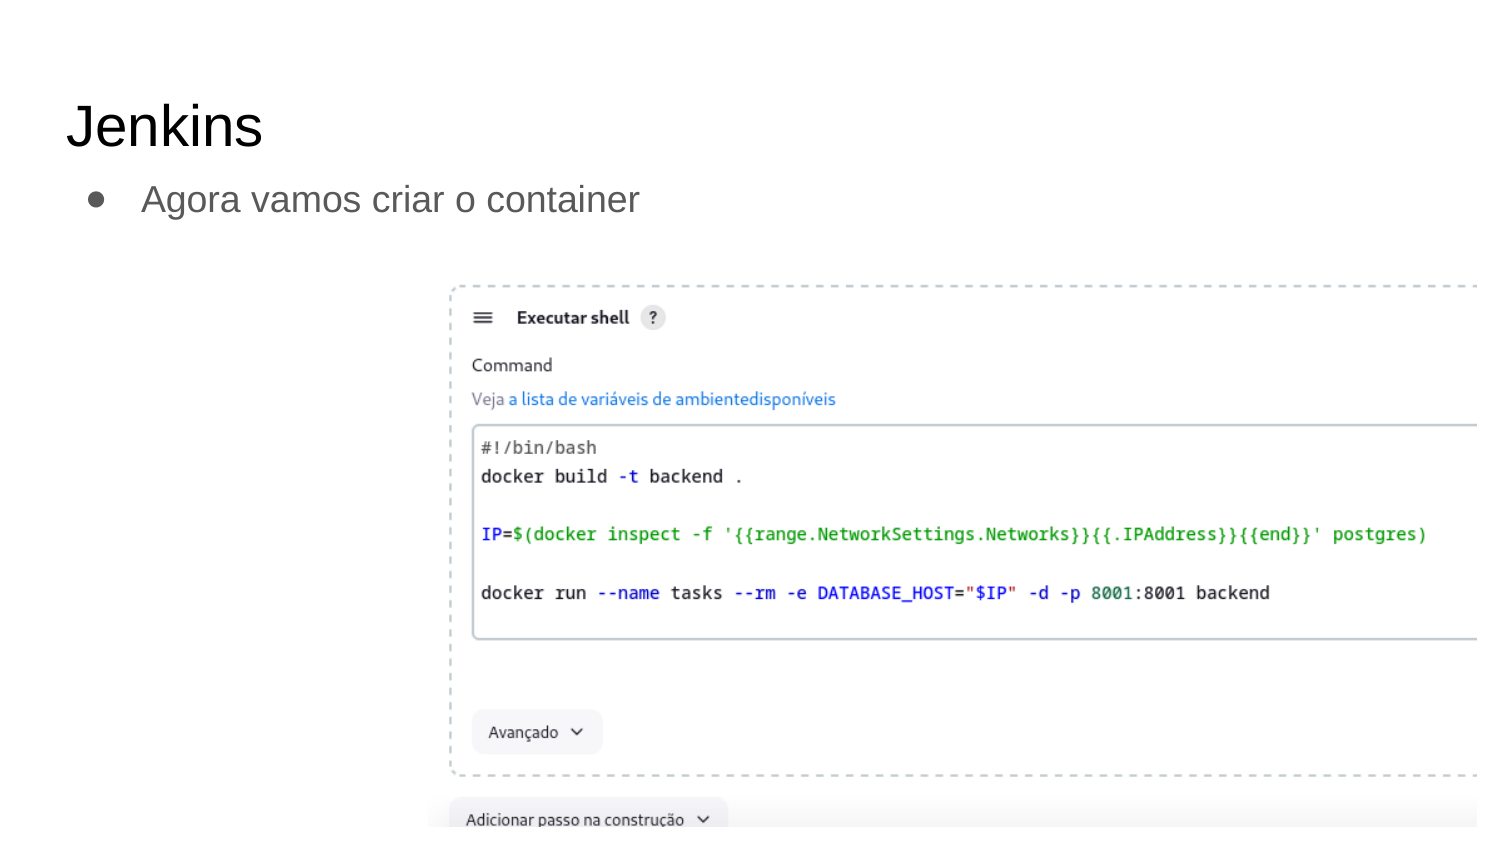

# Jenkins
Agora vamos criar o container